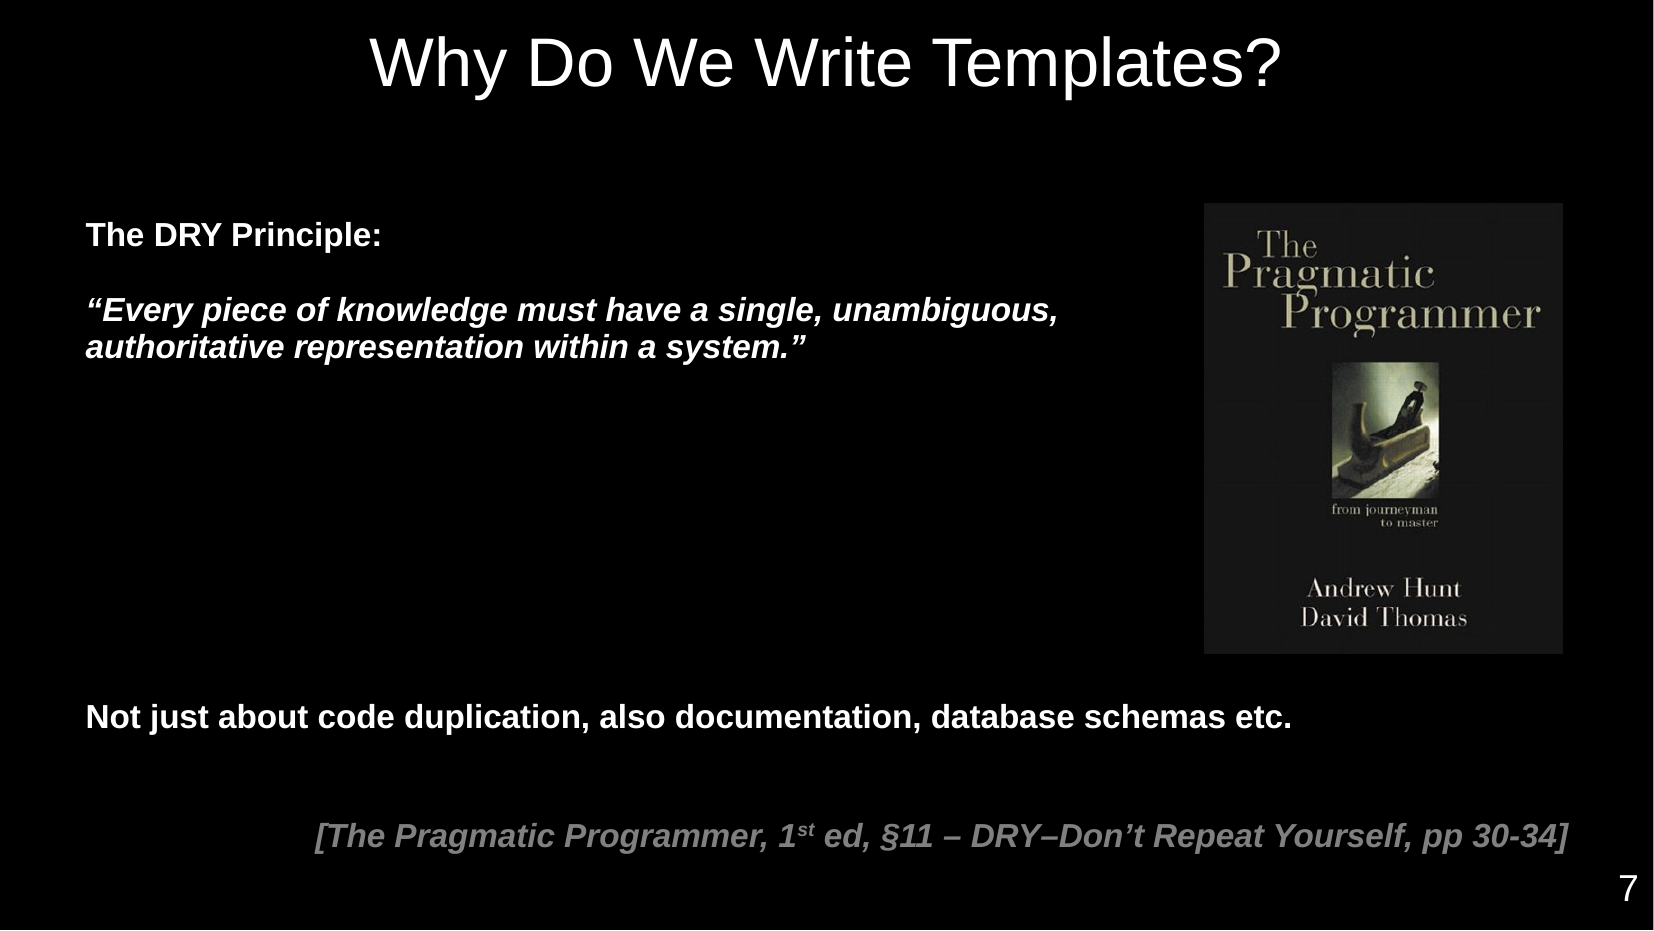

type attribute
# Why Do We Write Templates?
The DRY Principle:
“Every piece of knowledge must have a single, unambiguous,
authoritative representation within a system.”
Not just about code duplication, also documentation, database schemas etc.
[The Pragmatic Programmer, 1st ed, §11 – DRY–Don’t Repeat Yourself, pp 30-34]